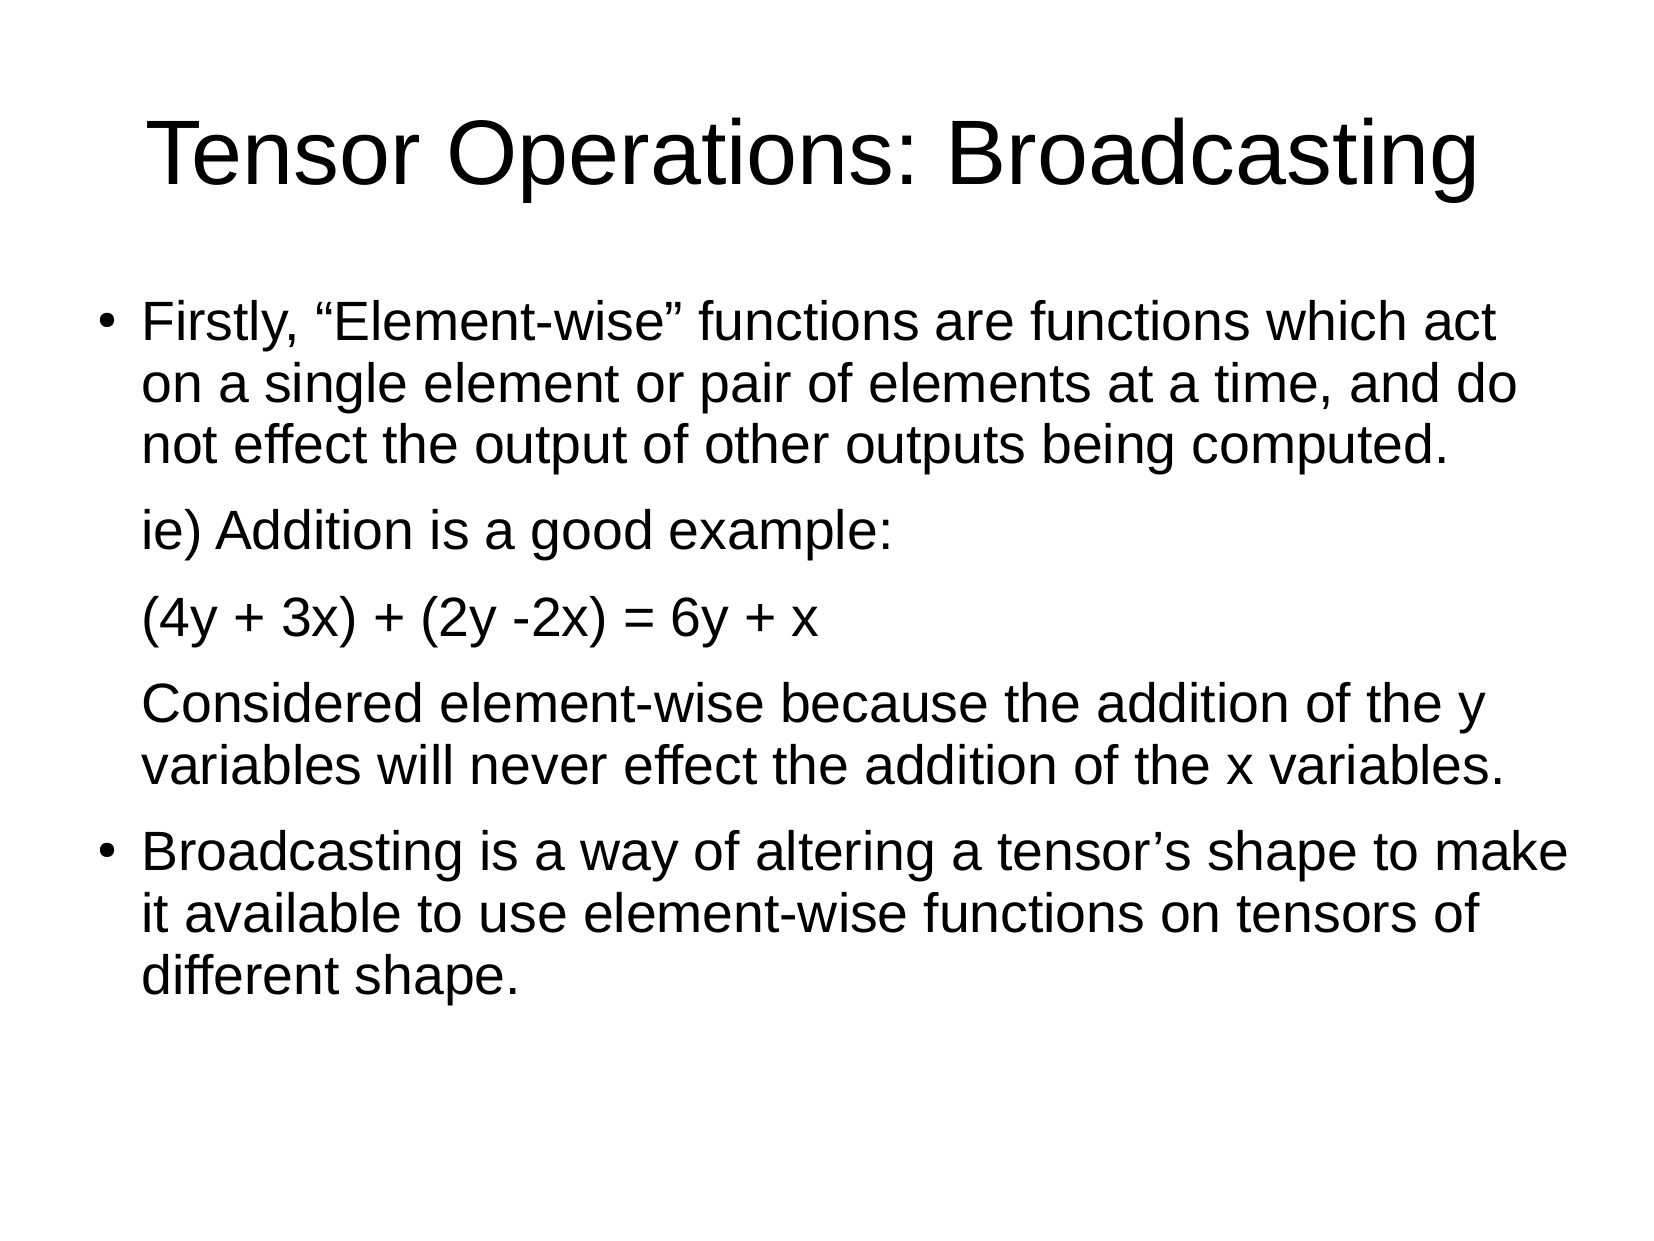

# Tensor Operations: Broadcasting
Firstly, “Element-wise” functions are functions which act on a single element or pair of elements at a time, and do not effect the output of other outputs being computed.
ie) Addition is a good example:
(4y + 3x) + (2y -2x) = 6y + x
Considered element-wise because the addition of the y variables will never effect the addition of the x variables.
Broadcasting is a way of altering a tensor’s shape to make it available to use element-wise functions on tensors of different shape.